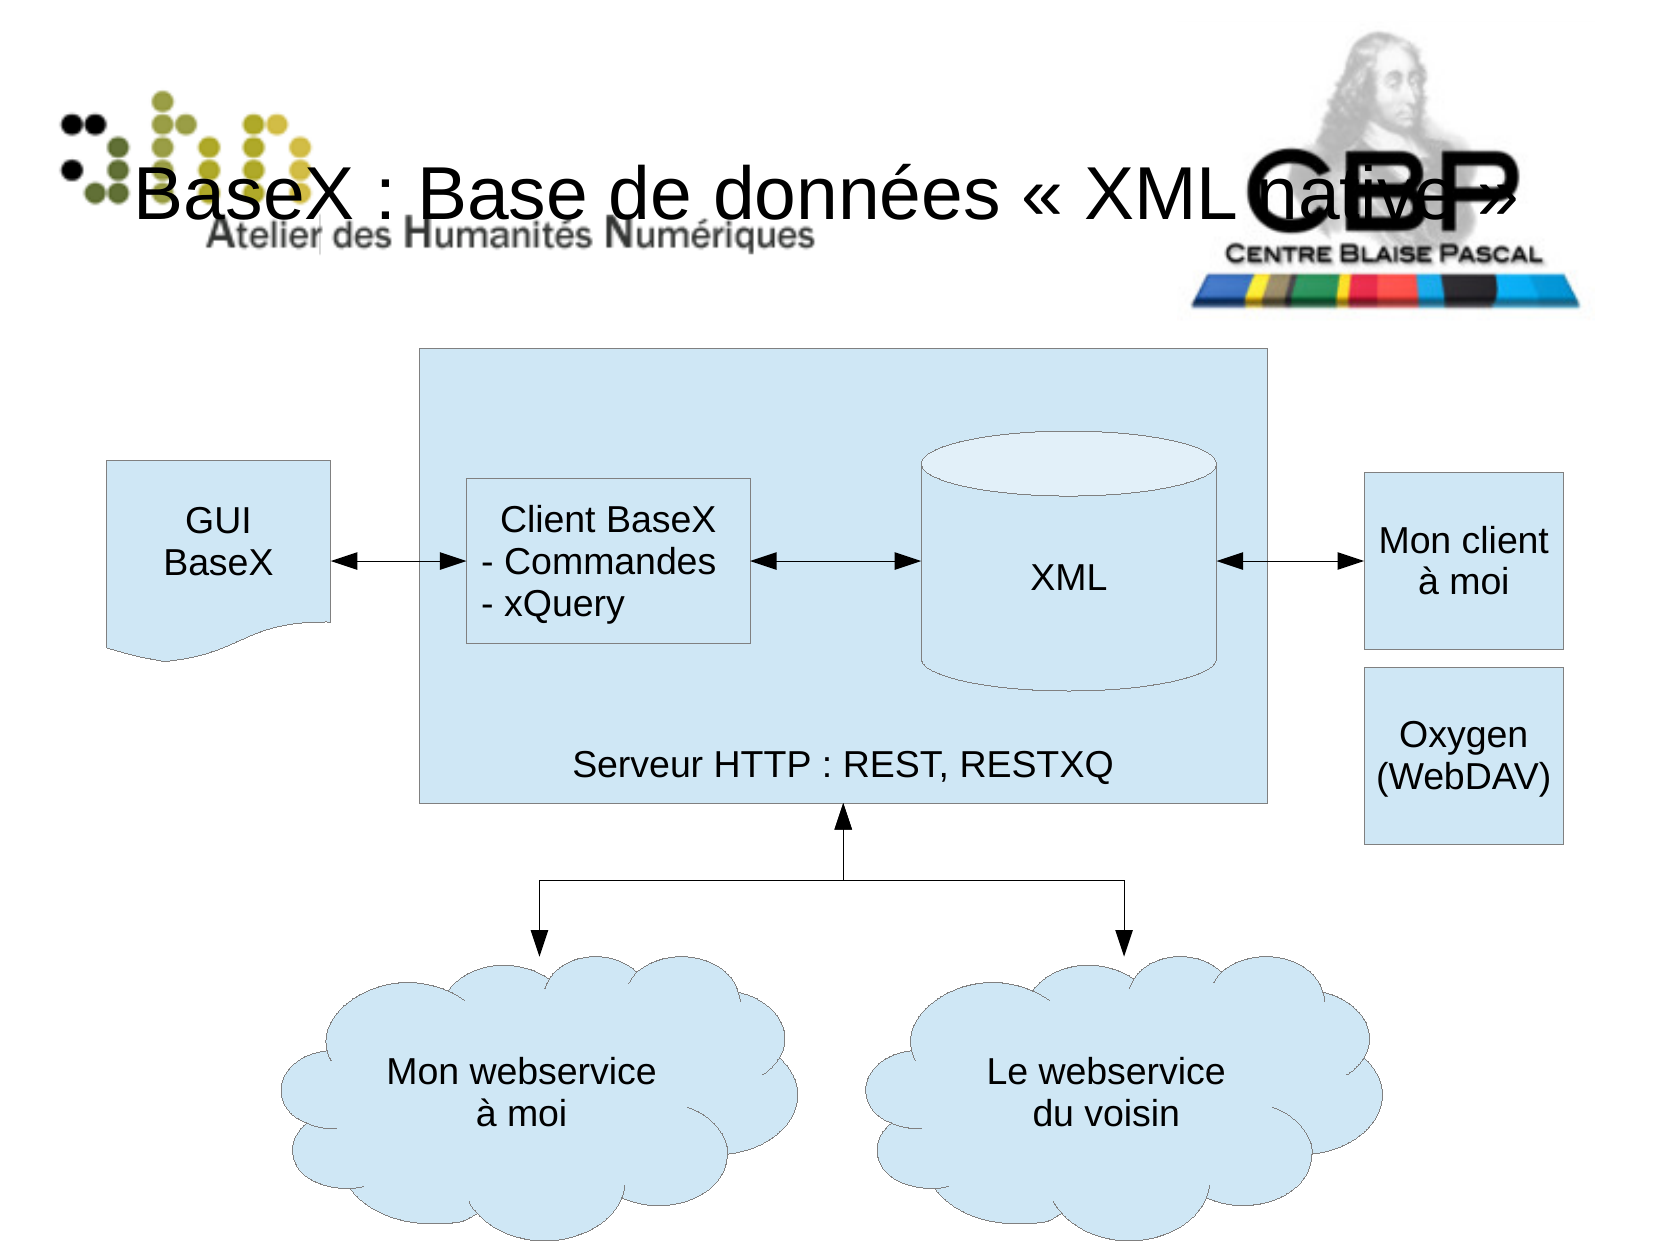

# BaseX : Base de données « XML native »
Serveur HTTP : REST, RESTXQ
XML
GUI
BaseX
Mon client
à moi
Client BaseX
- Commandes
- xQuery
Oxygen
(WebDAV)
Le webservice
du voisin
Mon webservice
à moi